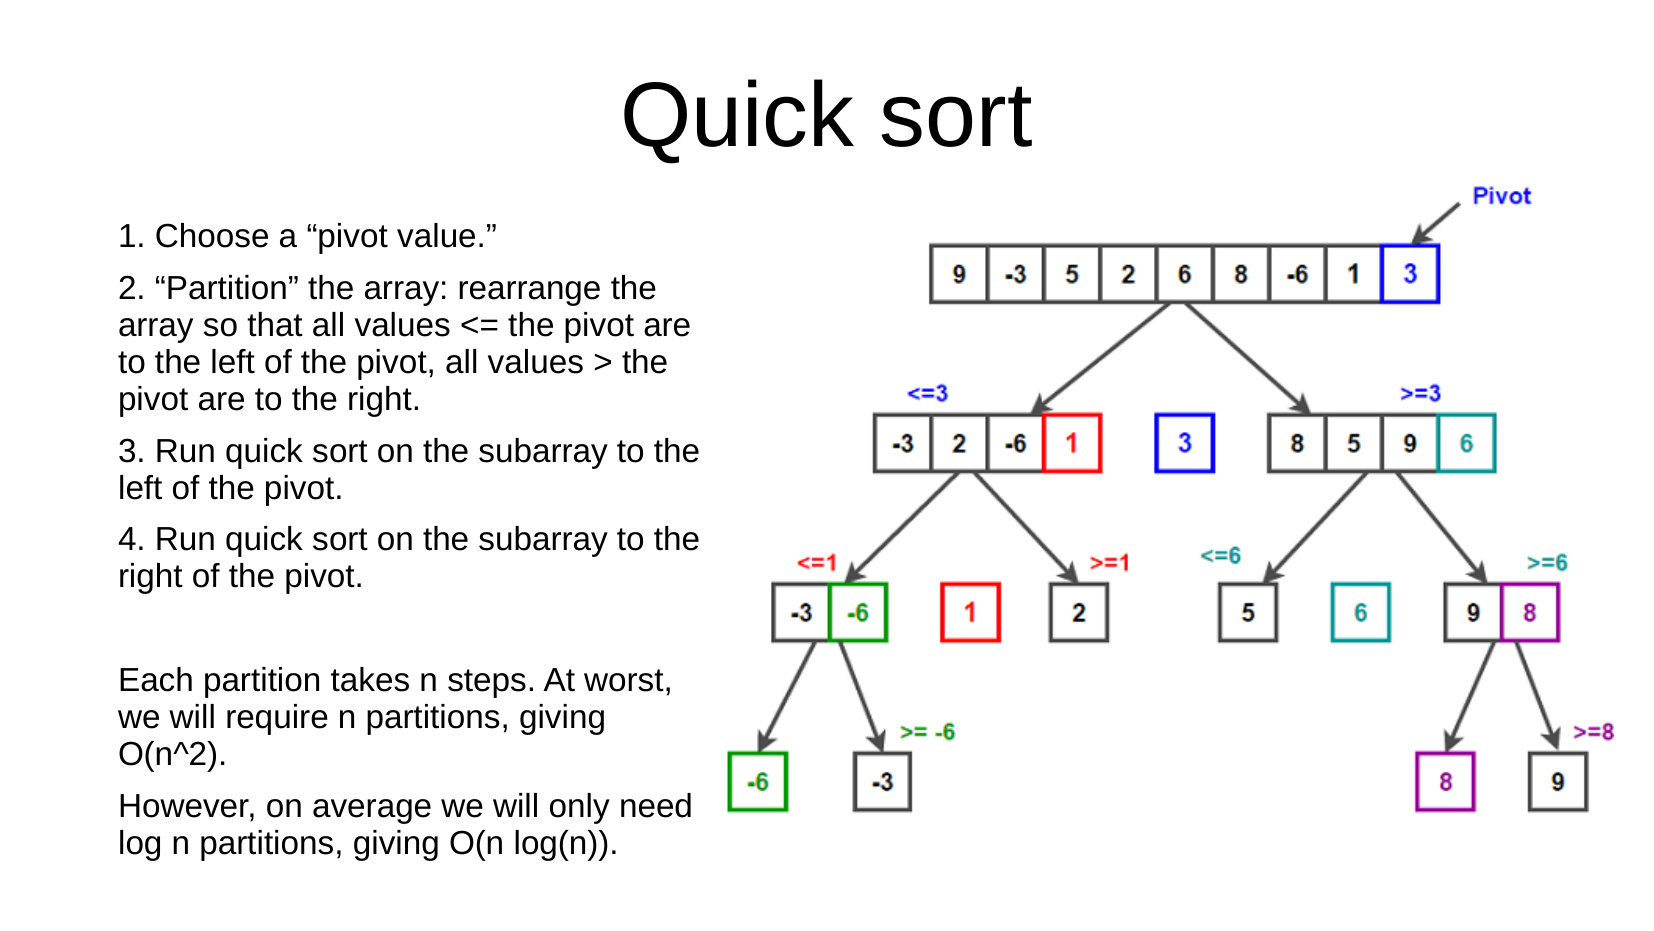

# Quick sort
1. Choose a “pivot value.”
2. “Partition” the array: rearrange the array so that all values <= the pivot are to the left of the pivot, all values > the pivot are to the right.
3. Run quick sort on the subarray to the left of the pivot.
4. Run quick sort on the subarray to the right of the pivot.
Each partition takes n steps. At worst, we will require n partitions, giving O(n^2).
However, on average we will only need log n partitions, giving O(n log(n)).